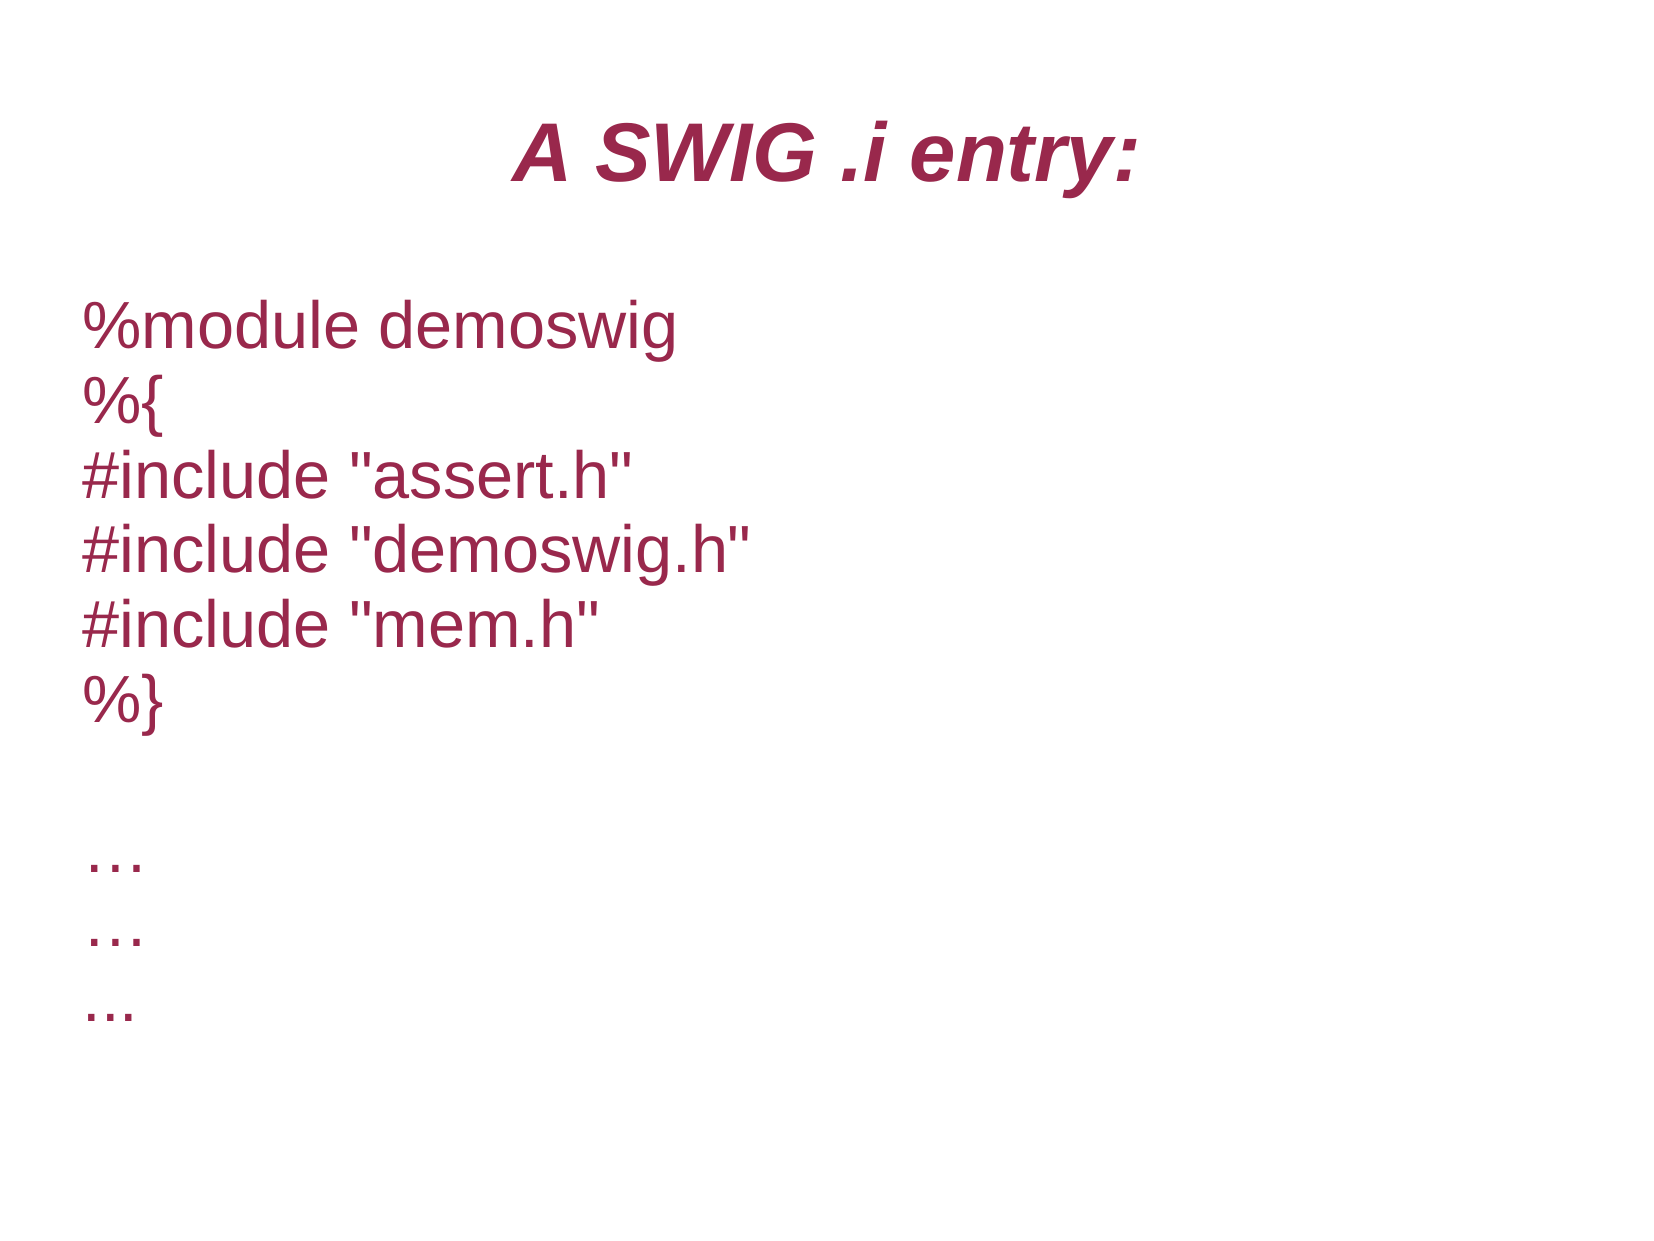

# A SWIG .i entry:
%module demoswig
%{
#include "assert.h"
#include "demoswig.h"
#include "mem.h"
%}
…
…
...